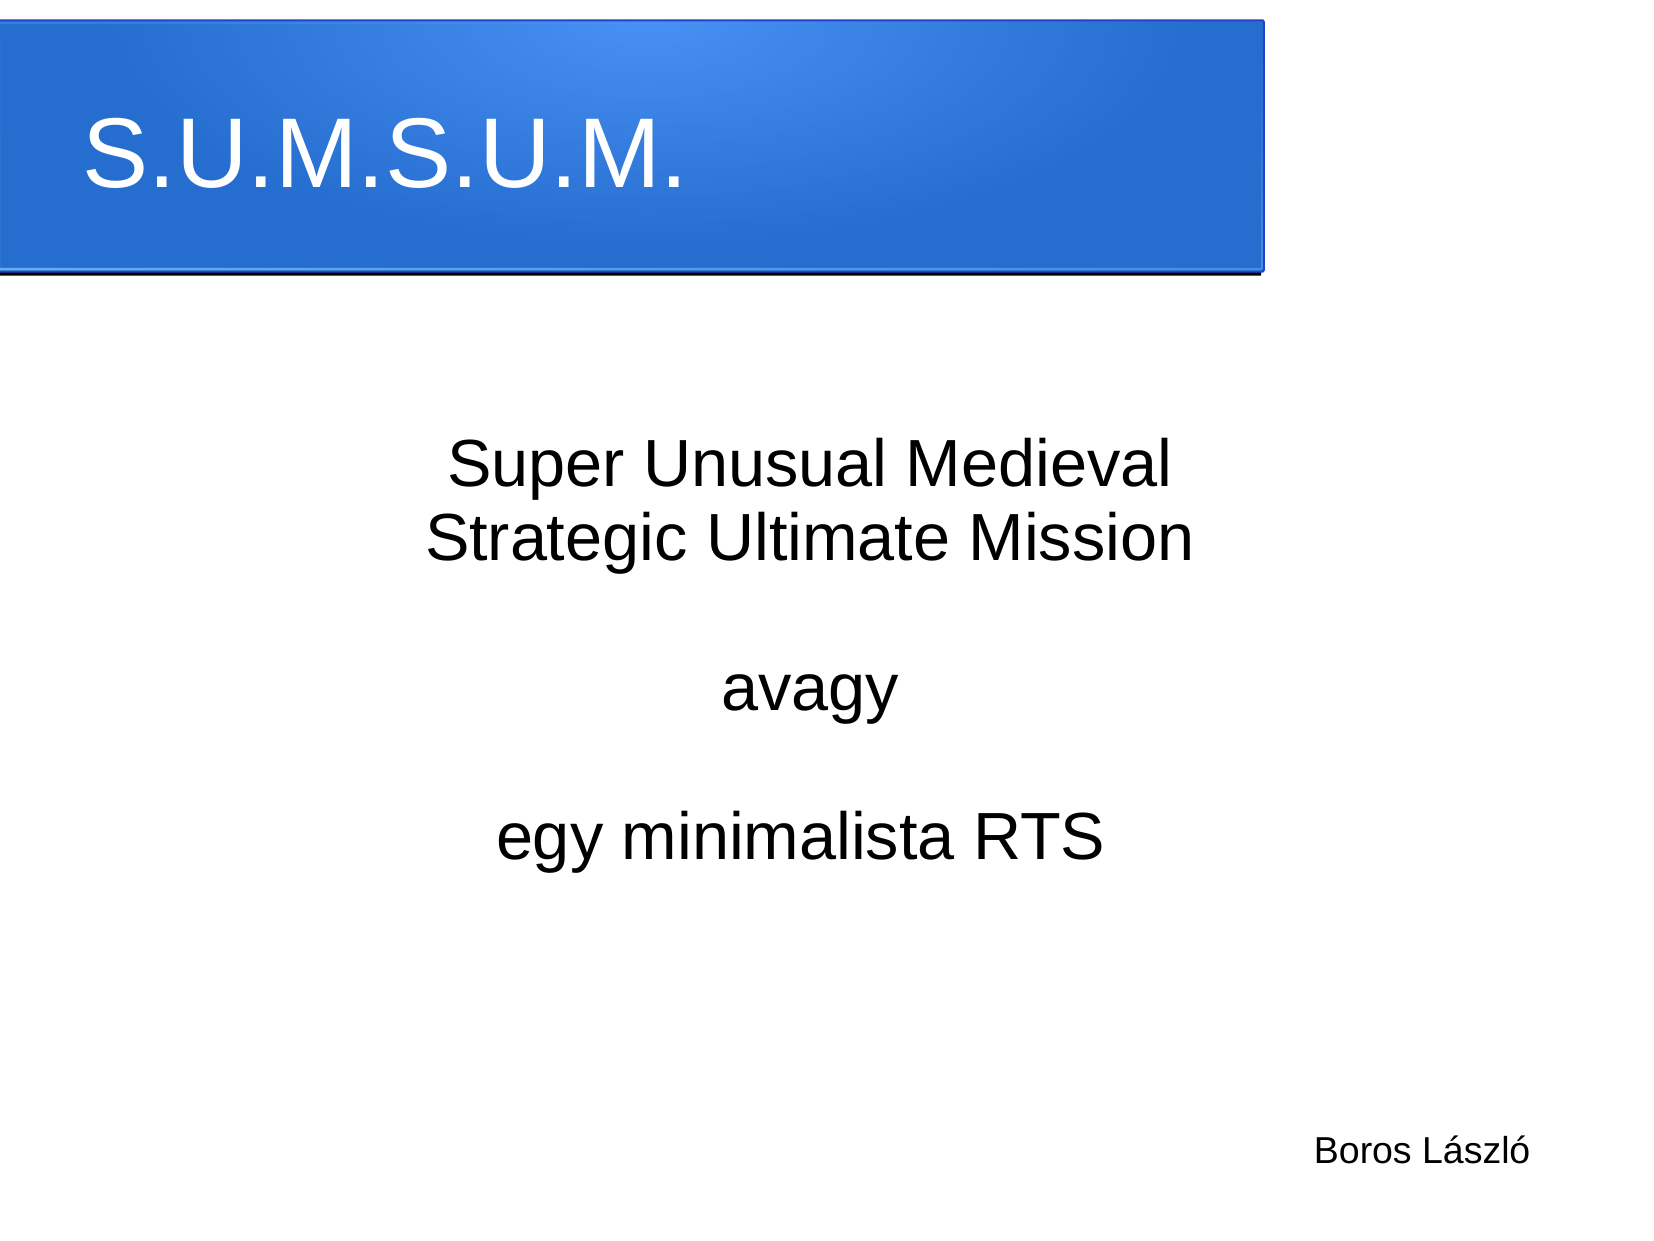

# S.U.M.S.U.M.
Super Unusual Medieval
Strategic Ultimate Mission
avagy
egy minimalista RTS
Boros László